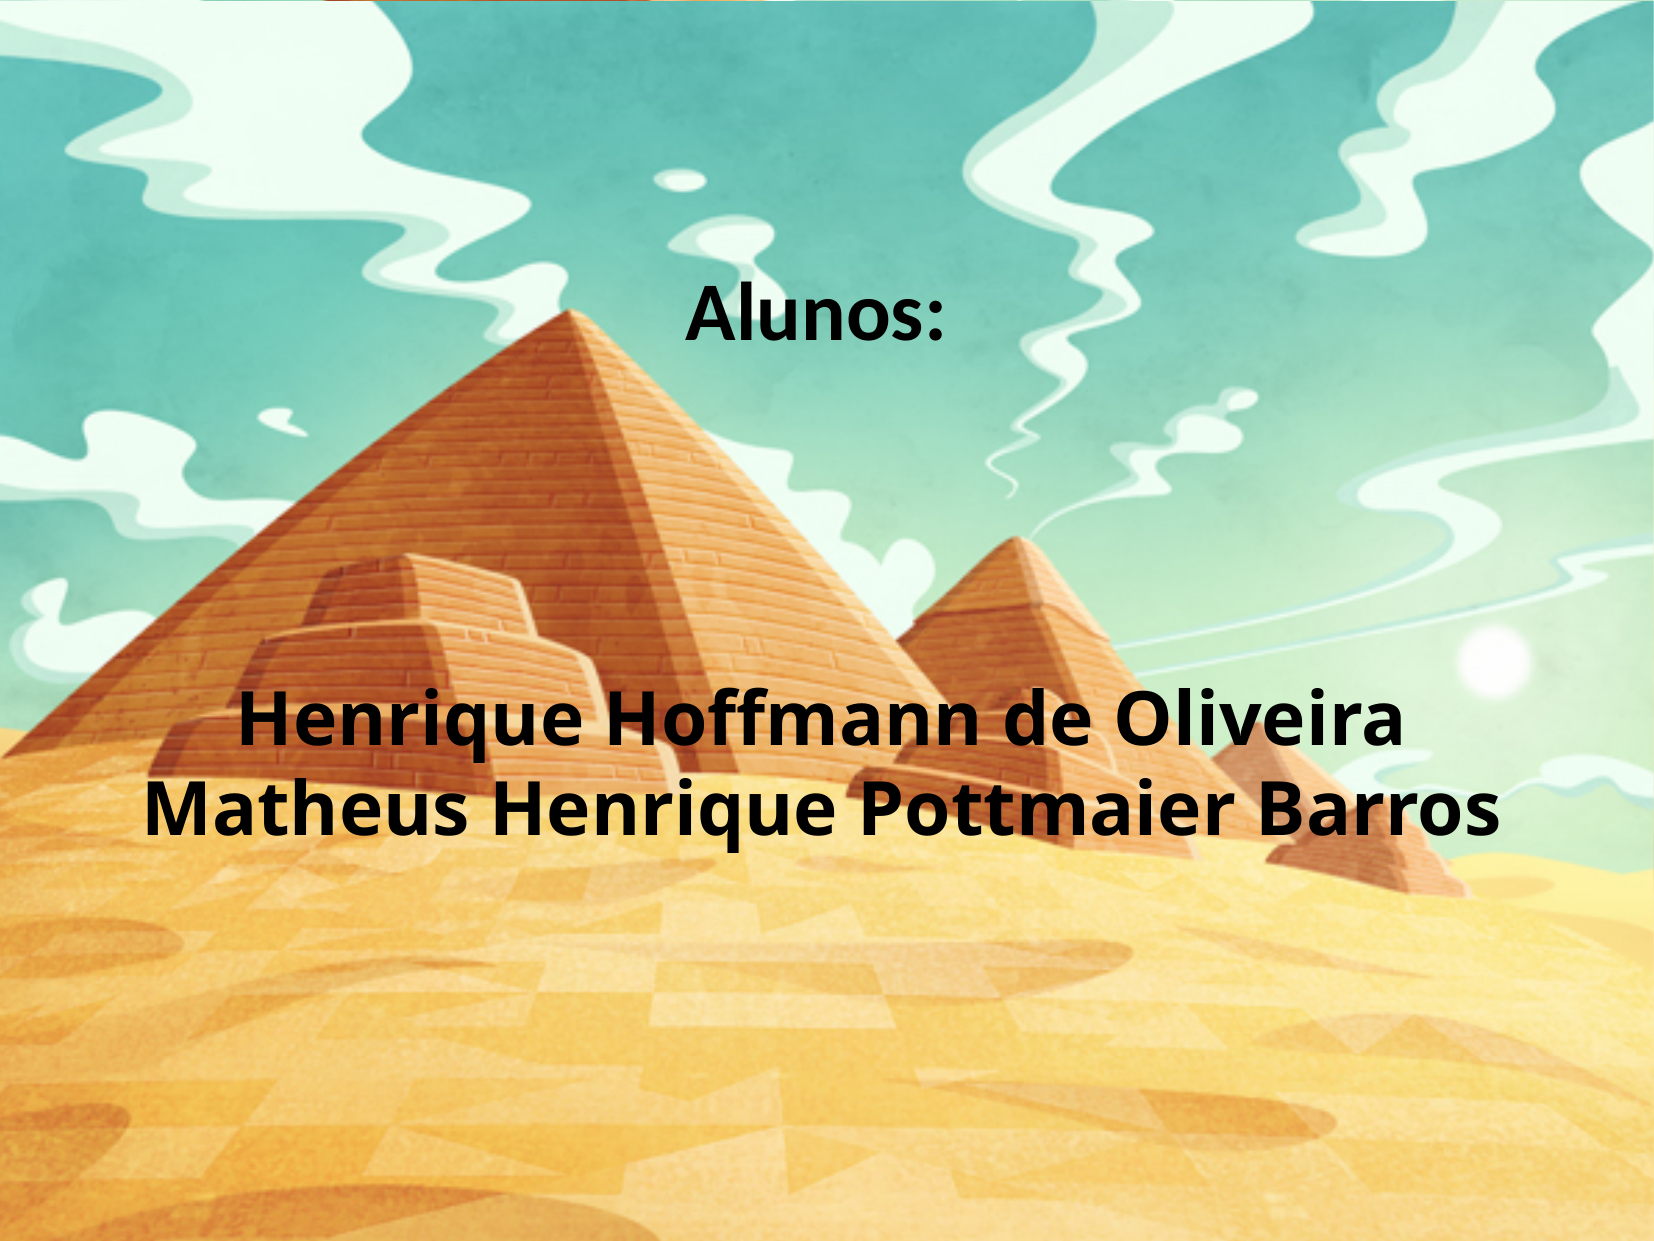

Alunos:
# Henrique Hoffmann de Oliveira Matheus Henrique Pottmaier Barros